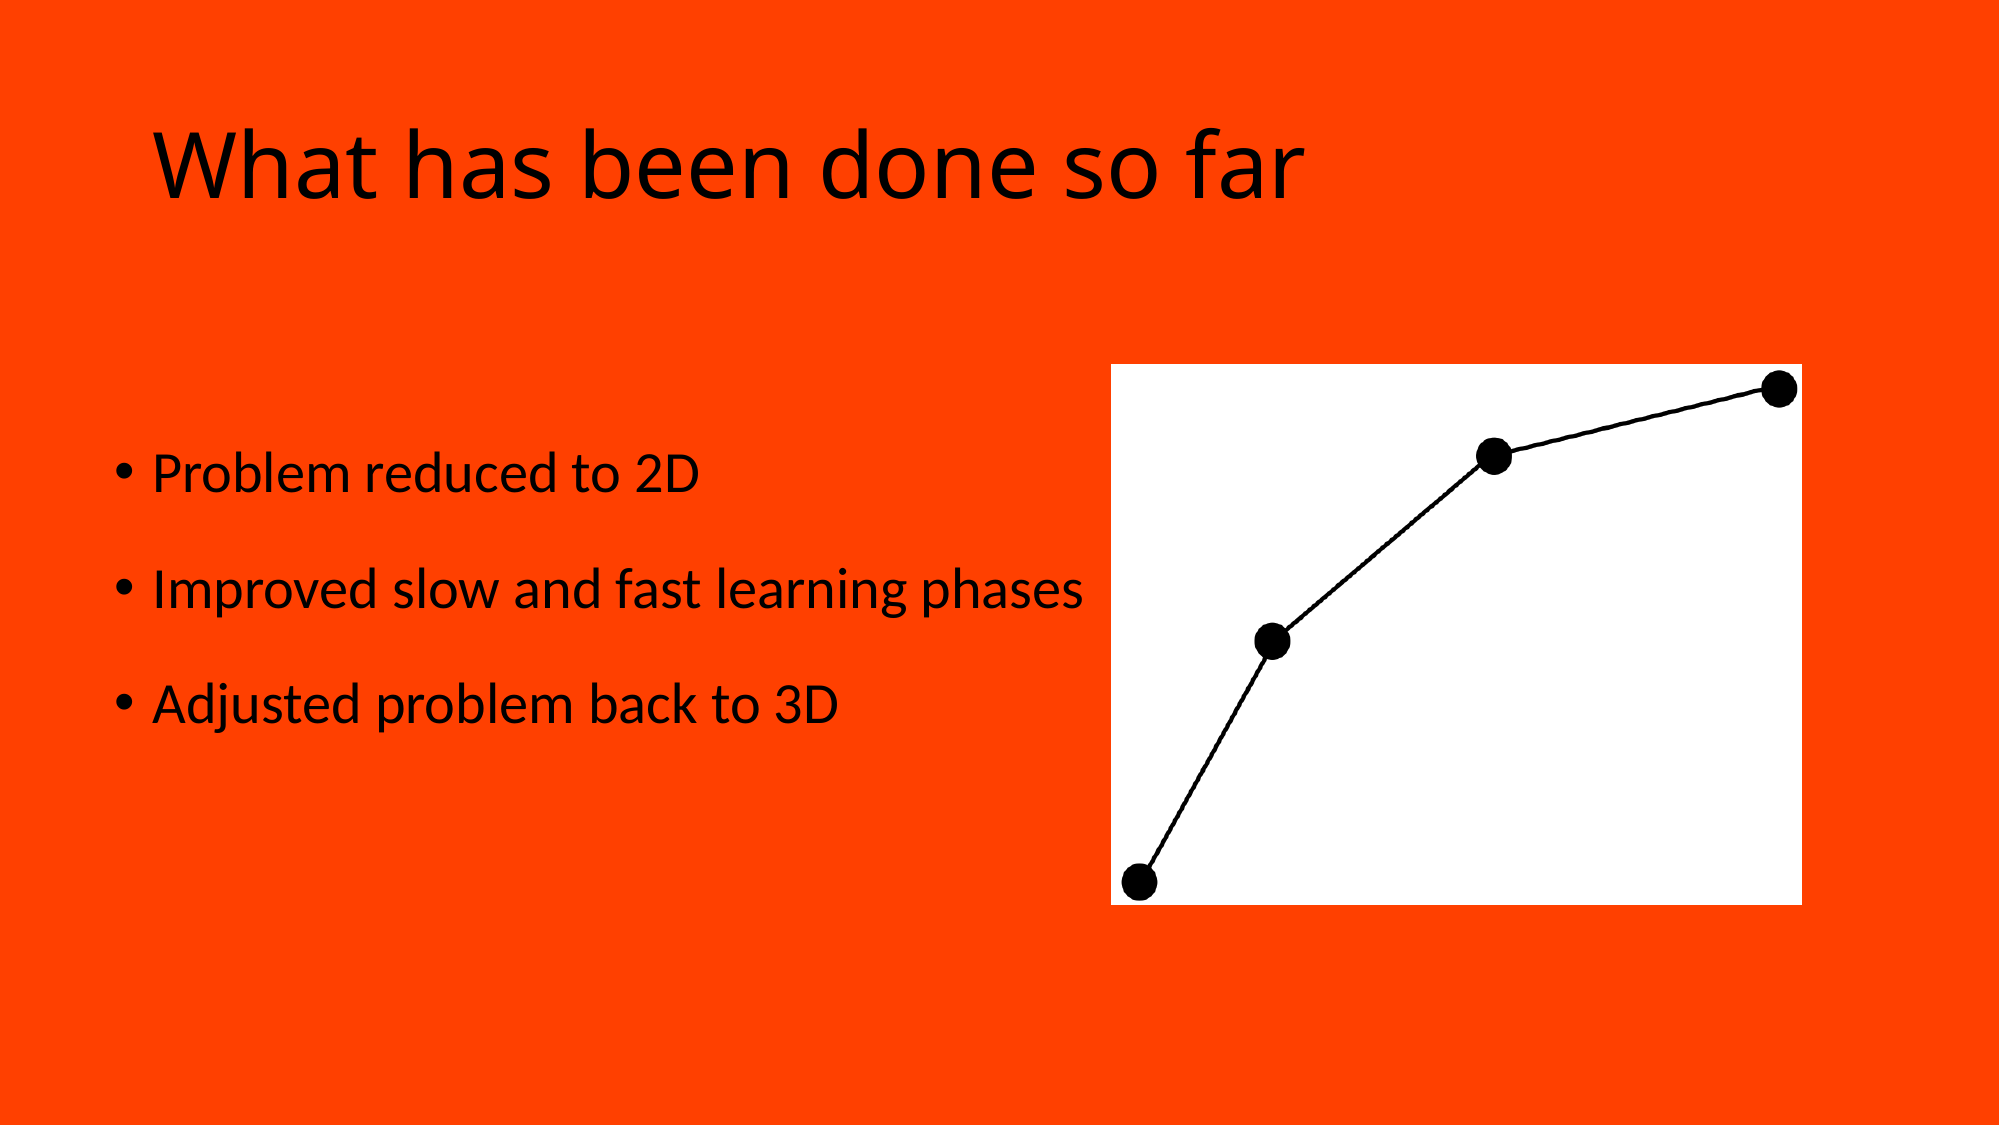

# What has been done so far
Problem reduced to 2D
Improved slow and fast learning phases
Adjusted problem back to 3D